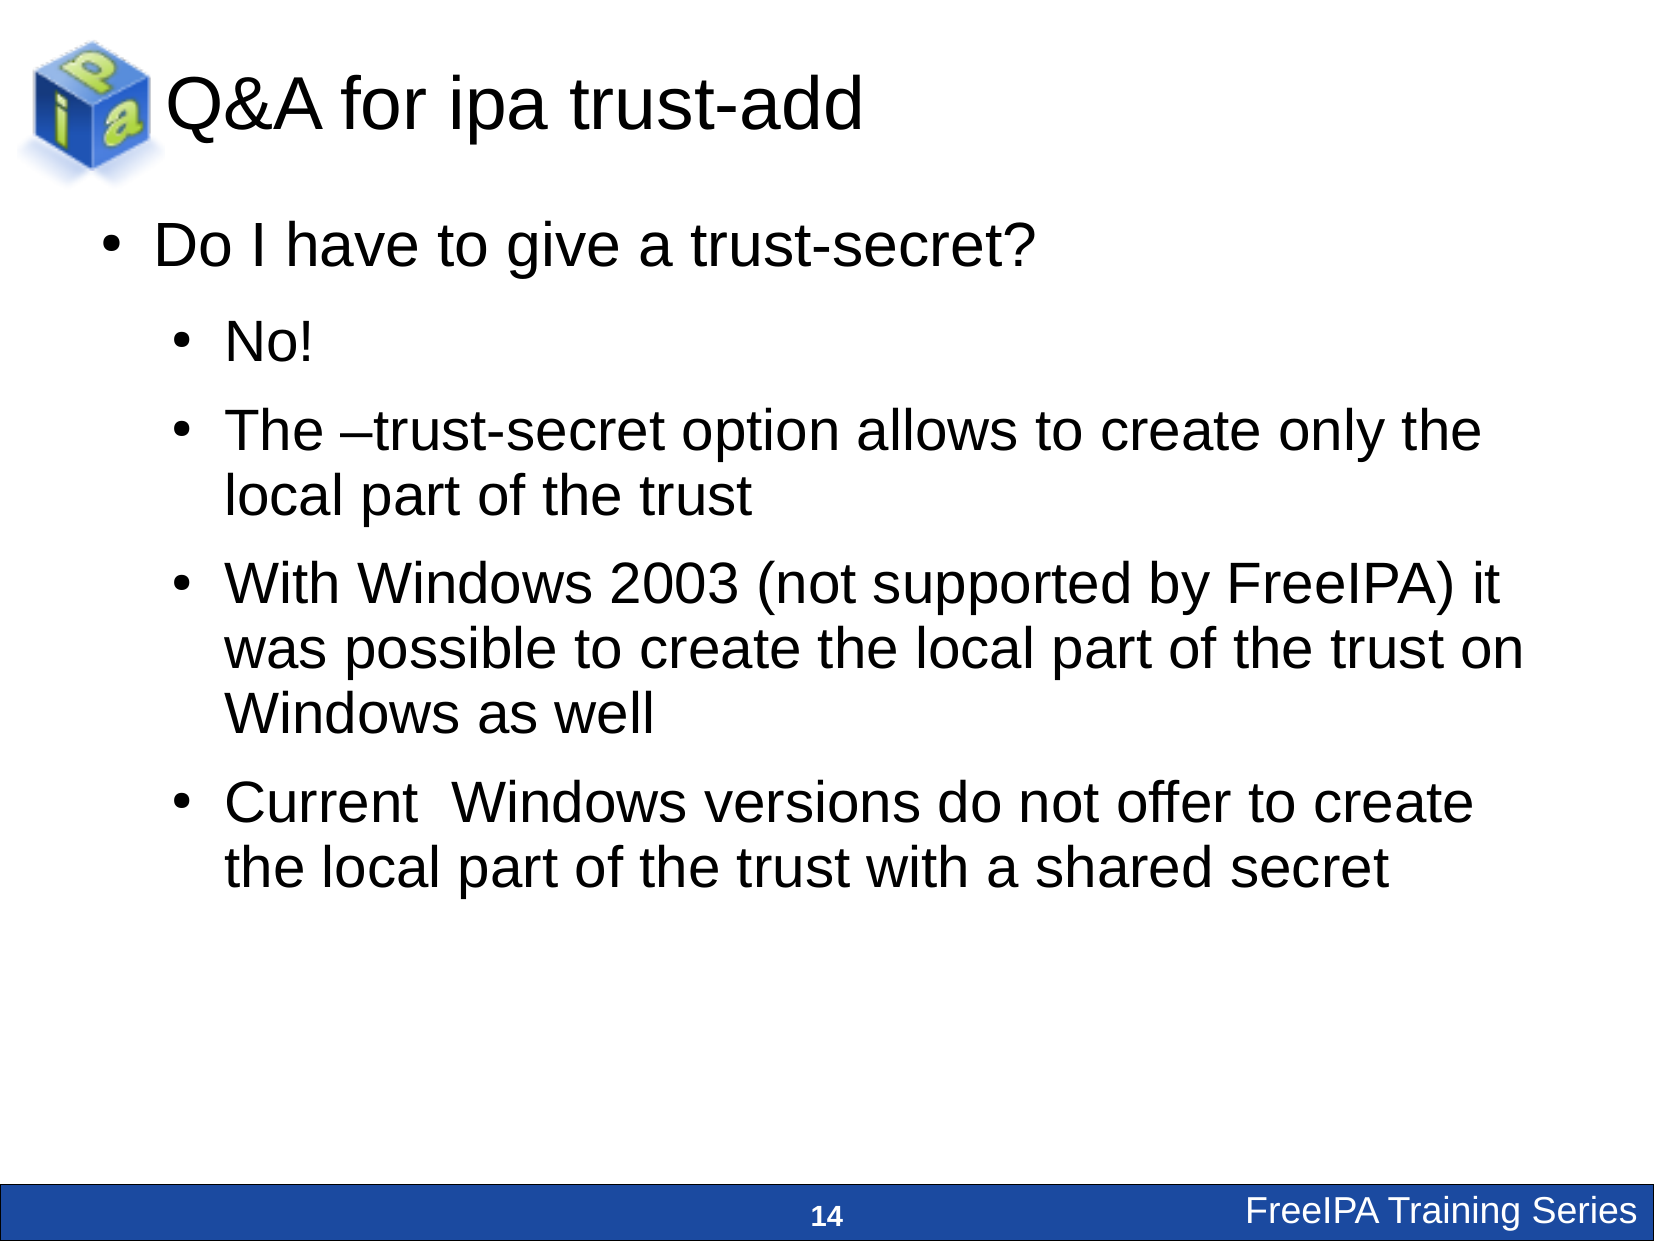

# Q&A for ipa trust-add
Do I have to give a trust-secret?
No!
The –trust-secret option allows to create only the local part of the trust
With Windows 2003 (not supported by FreeIPA) it was possible to create the local part of the trust on Windows as well
Current Windows versions do not offer to create the local part of the trust with a shared secret
14